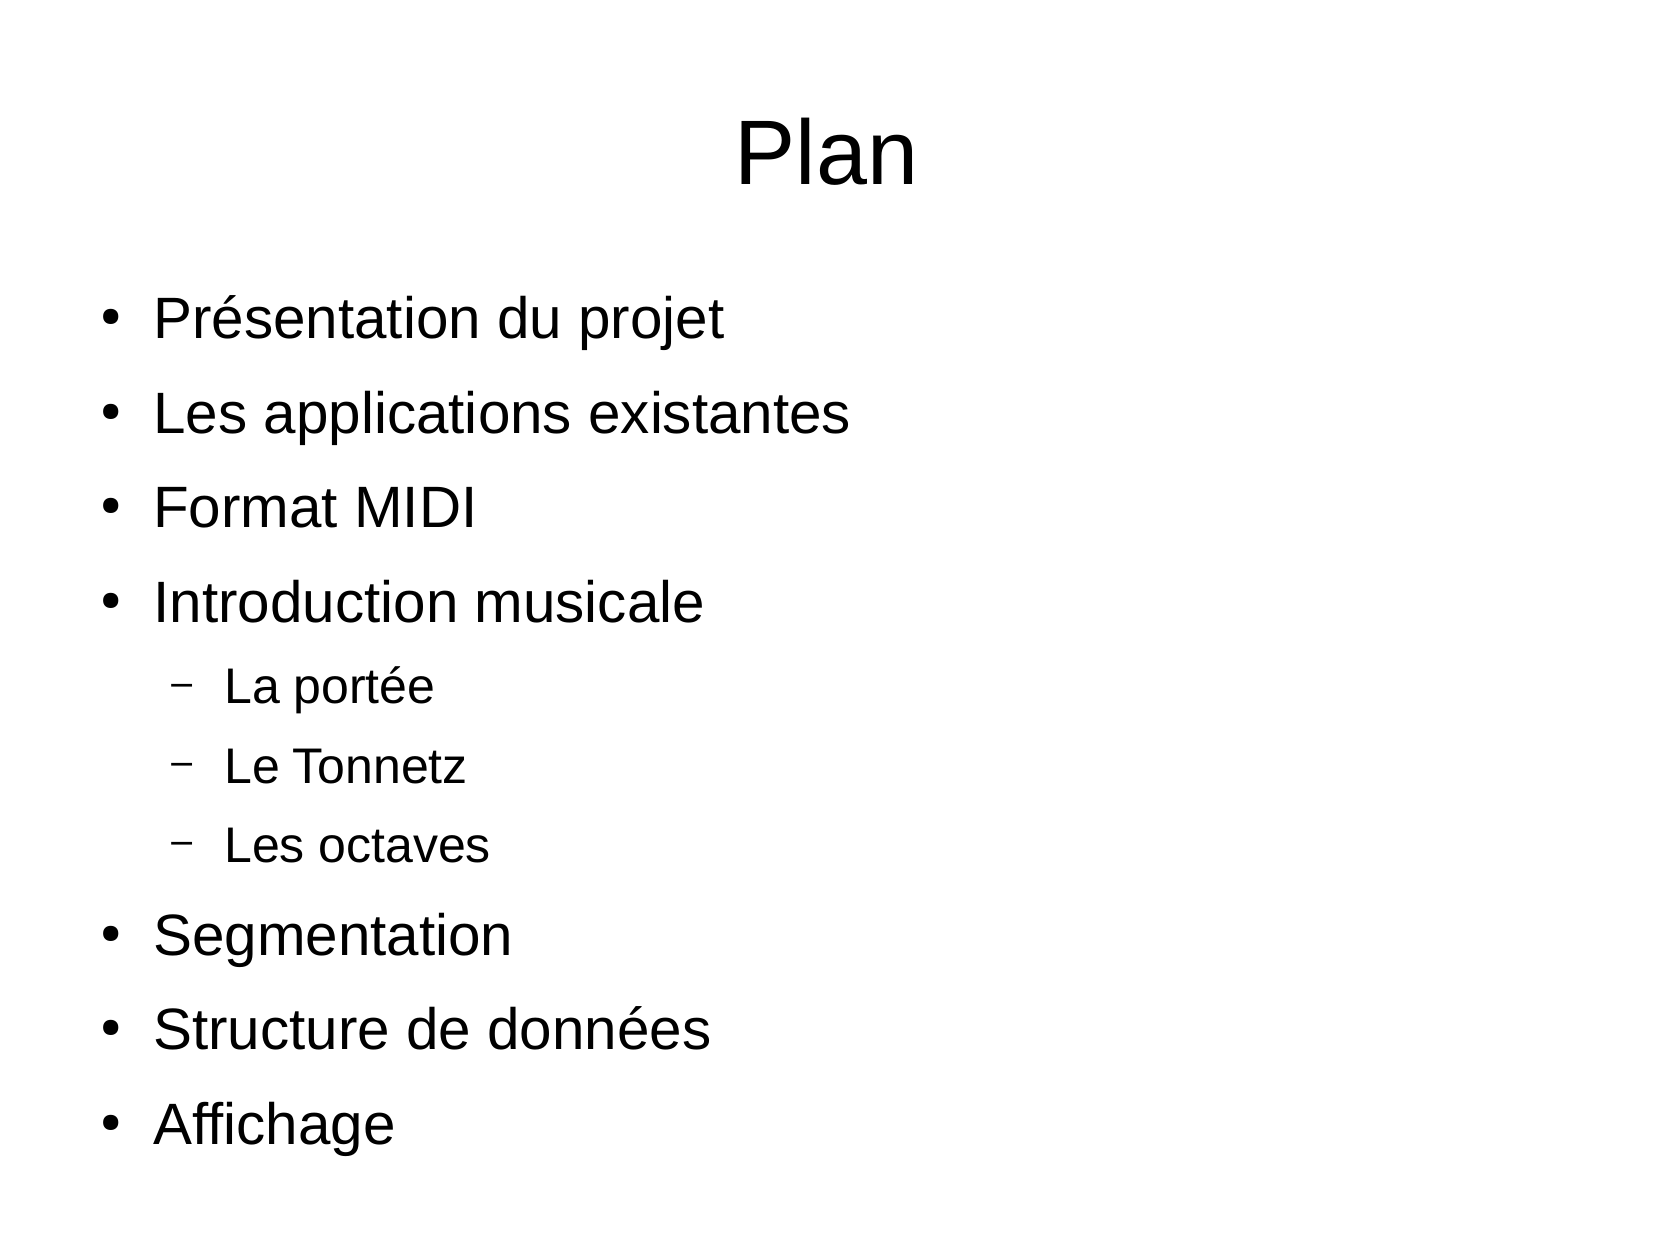

# Plan
Présentation du projet
Les applications existantes
Format MIDI
Introduction musicale
La portée
Le Tonnetz
Les octaves
Segmentation
Structure de données
Affichage